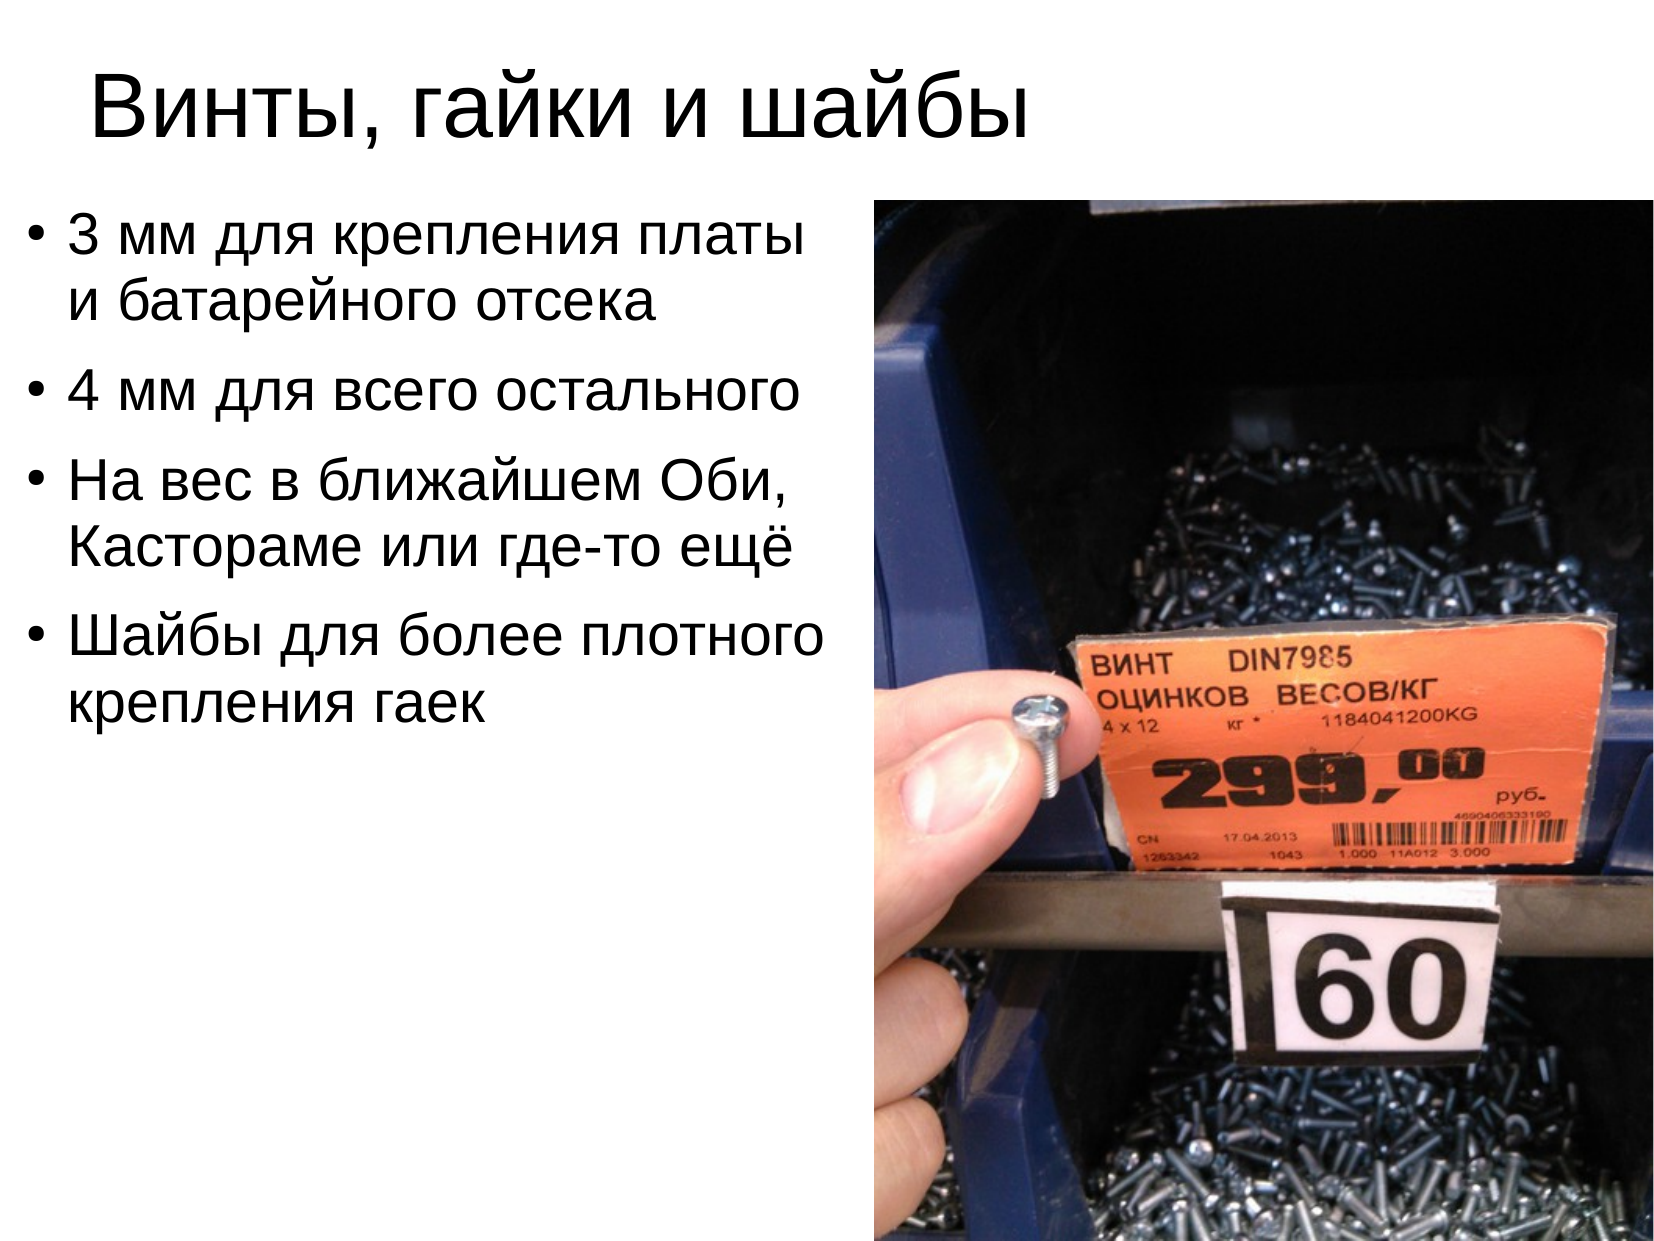

# Винты, гайки и шайбы
3 мм для крепления платы и батарейного отсека
4 мм для всего остального
На вес в ближайшем Оби, Кастораме или где-то ещё
Шайбы для более плотного крепления гаек